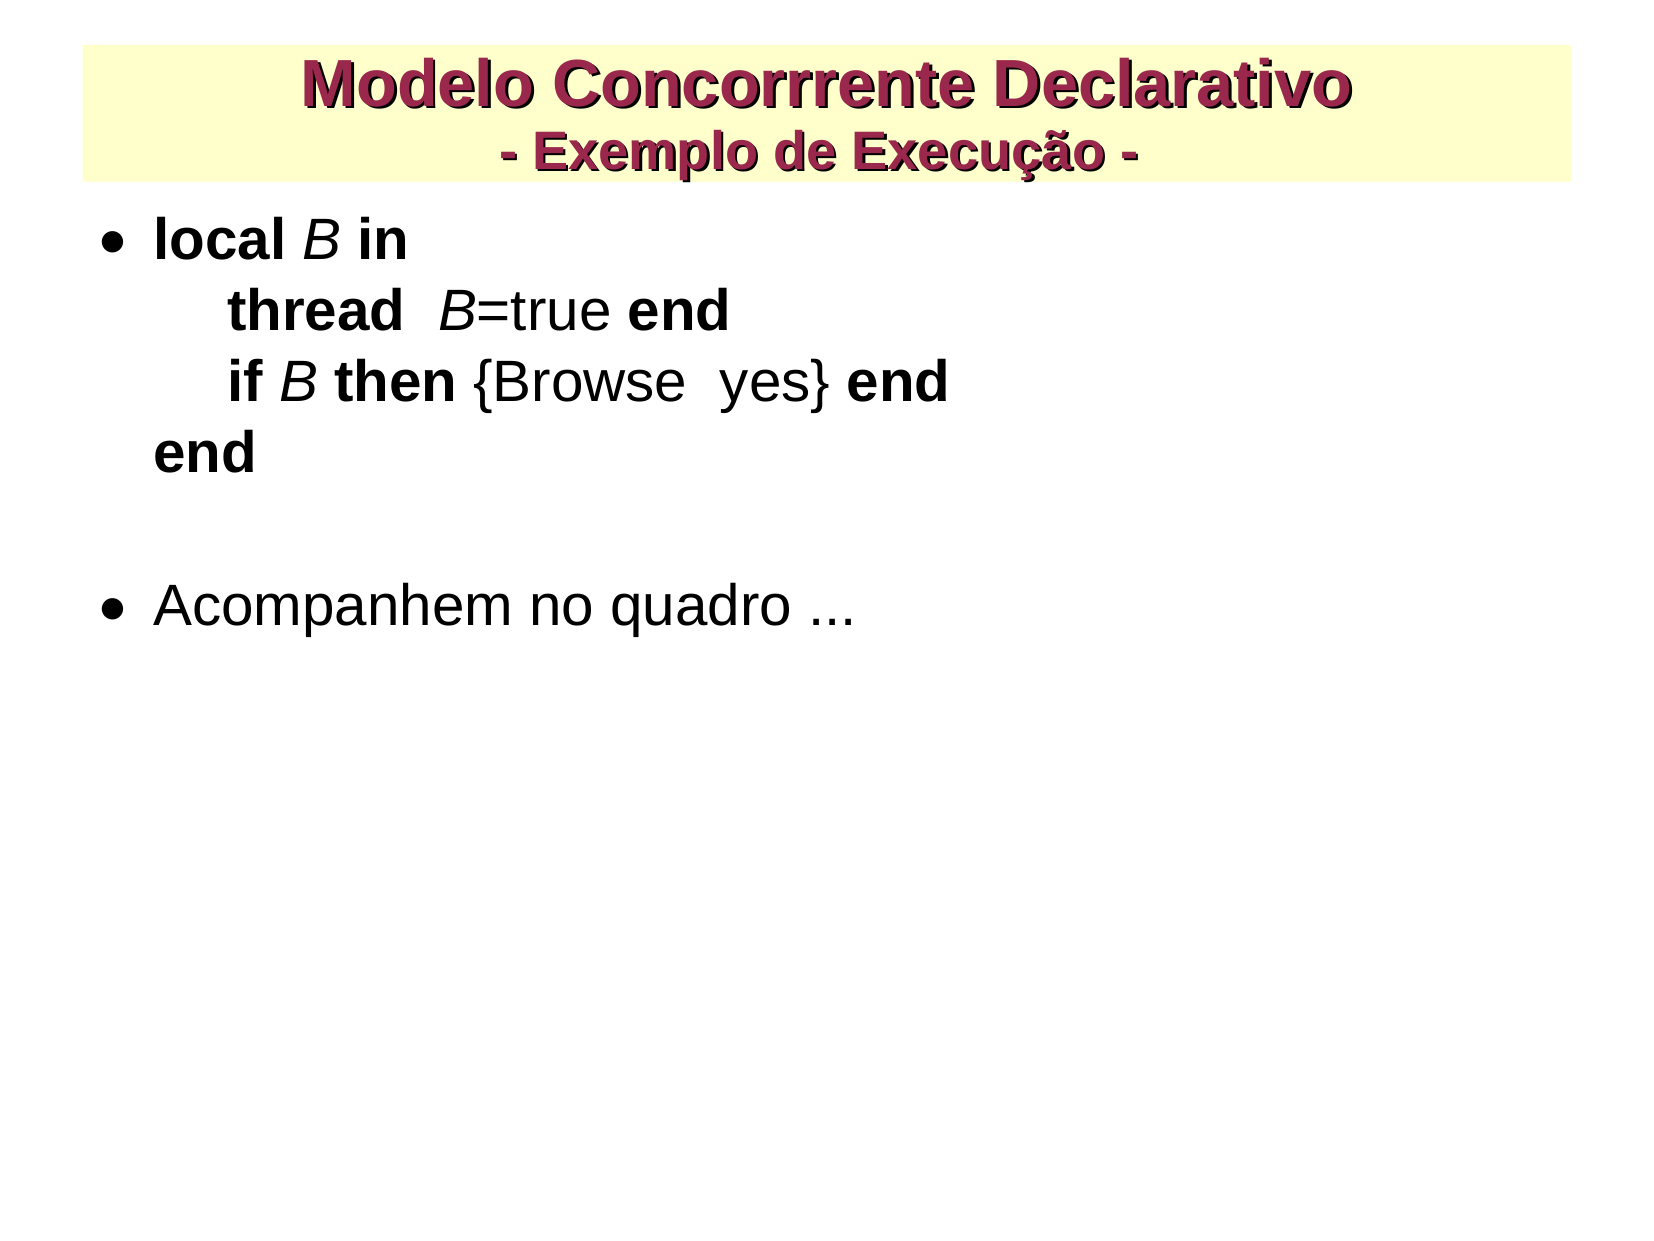

# Modelo Concorrrente Declarativo - Exemplo de Execução -
local B in
	thread B=true end
	if B then {Browse yes} end
end
Acompanhem no quadro ...